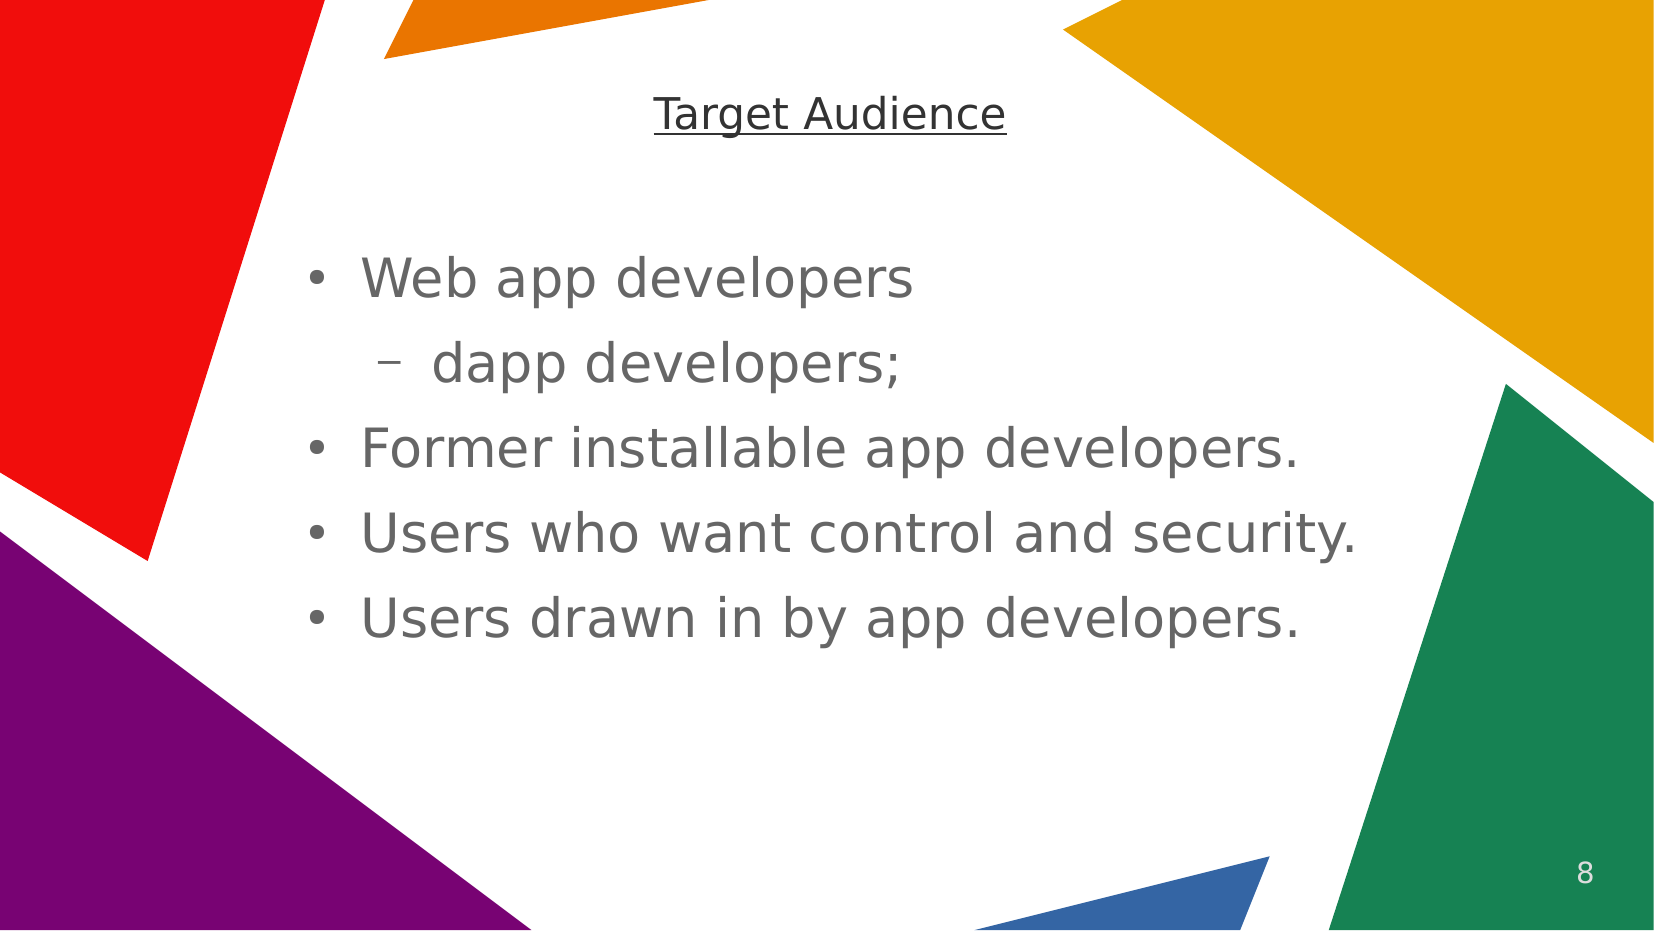

# Target Audience
Web app developers
dapp developers;
Former installable app developers.
Users who want control and security.
Users drawn in by app developers.
8